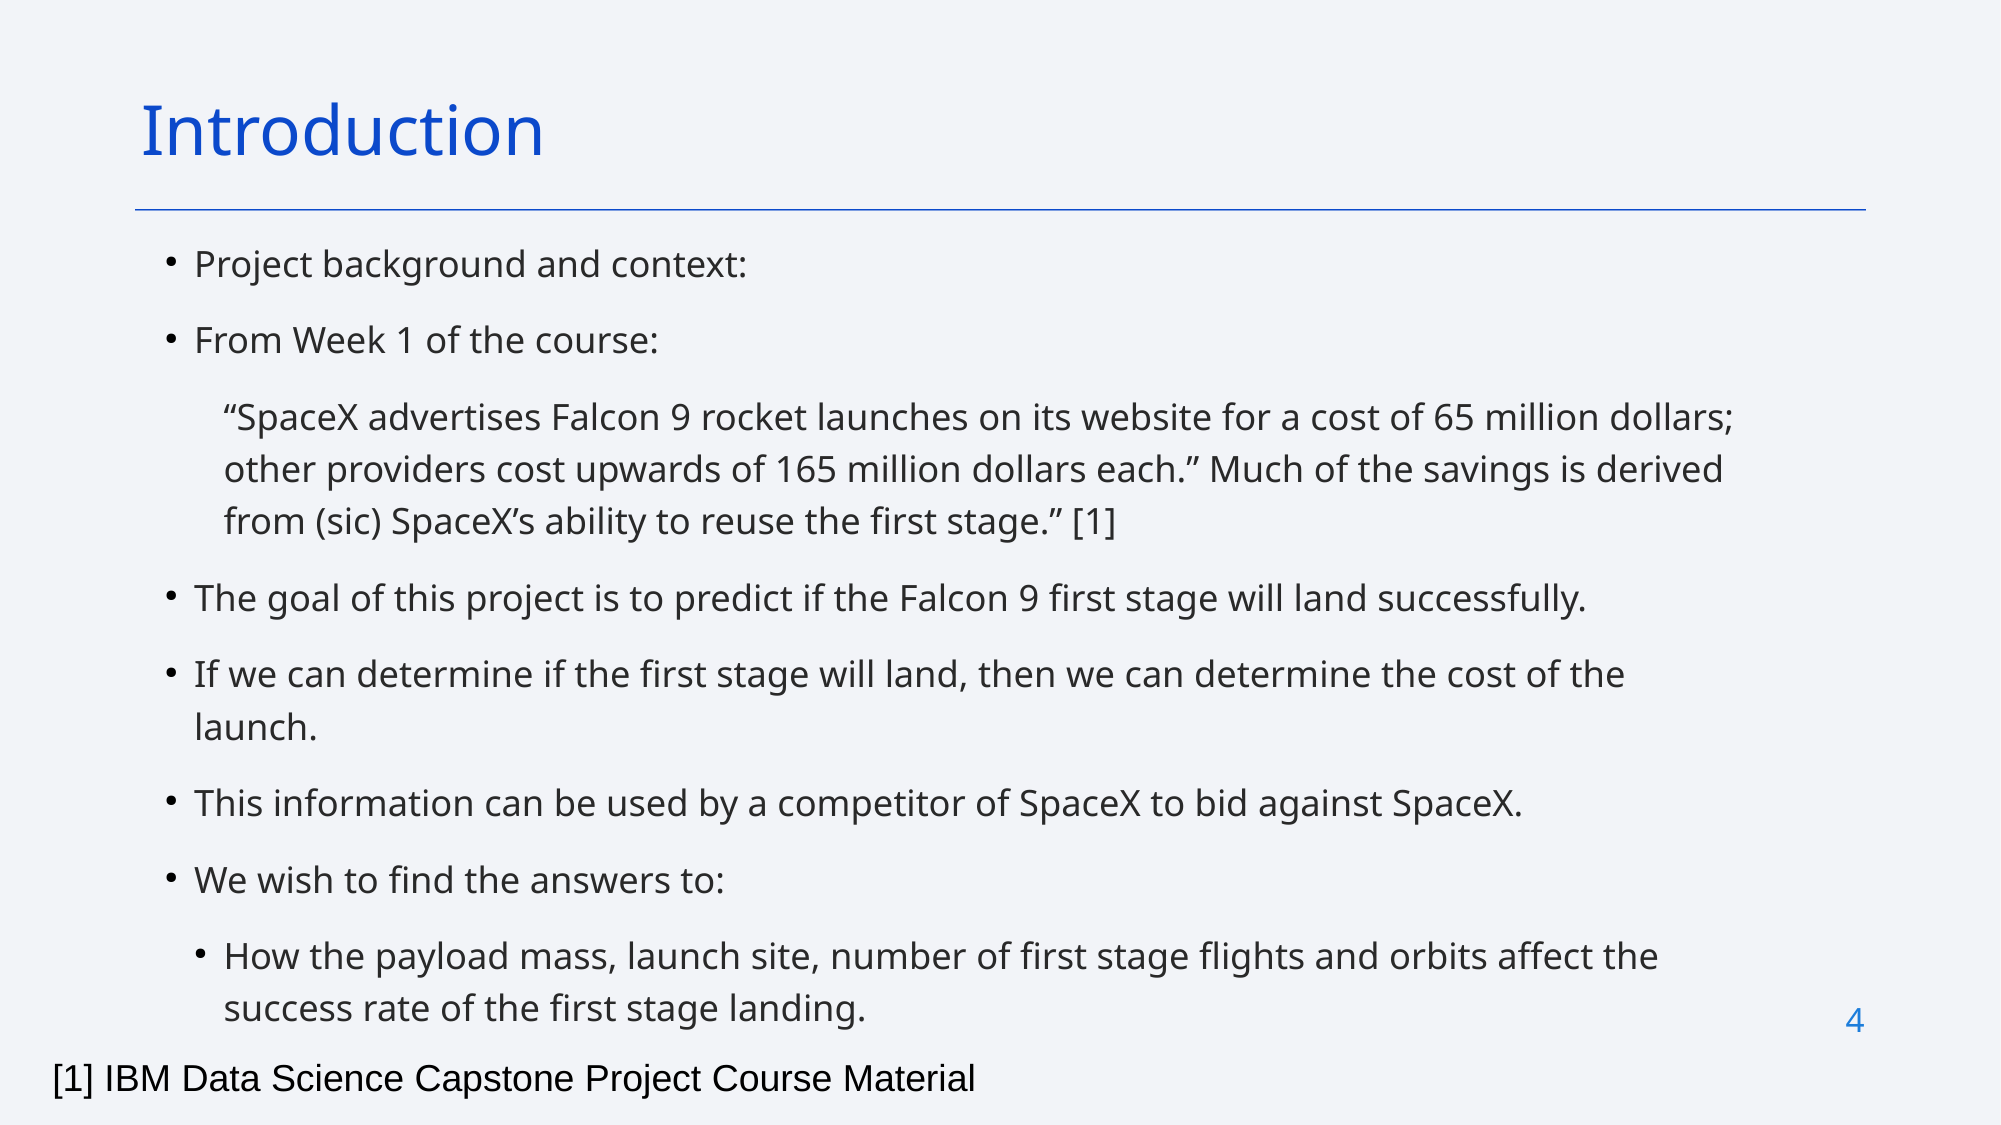

Introduction
Project background and context:
From Week 1 of the course:
“SpaceX advertises Falcon 9 rocket launches on its website for a cost of 65 million dollars; other providers cost upwards of 165 million dollars each.” Much of the savings is derived from (sic) SpaceX’s ability to reuse the first stage.” [1]
The goal of this project is to predict if the Falcon 9 first stage will land successfully.
If we can determine if the first stage will land, then we can determine the cost of the launch.
This information can be used by a competitor of SpaceX to bid against SpaceX.
We wish to find the answers to:
How the payload mass, launch site, number of first stage flights and orbits affect the success rate of the first stage landing.
4
[1] IBM Data Science Capstone Project Course Material